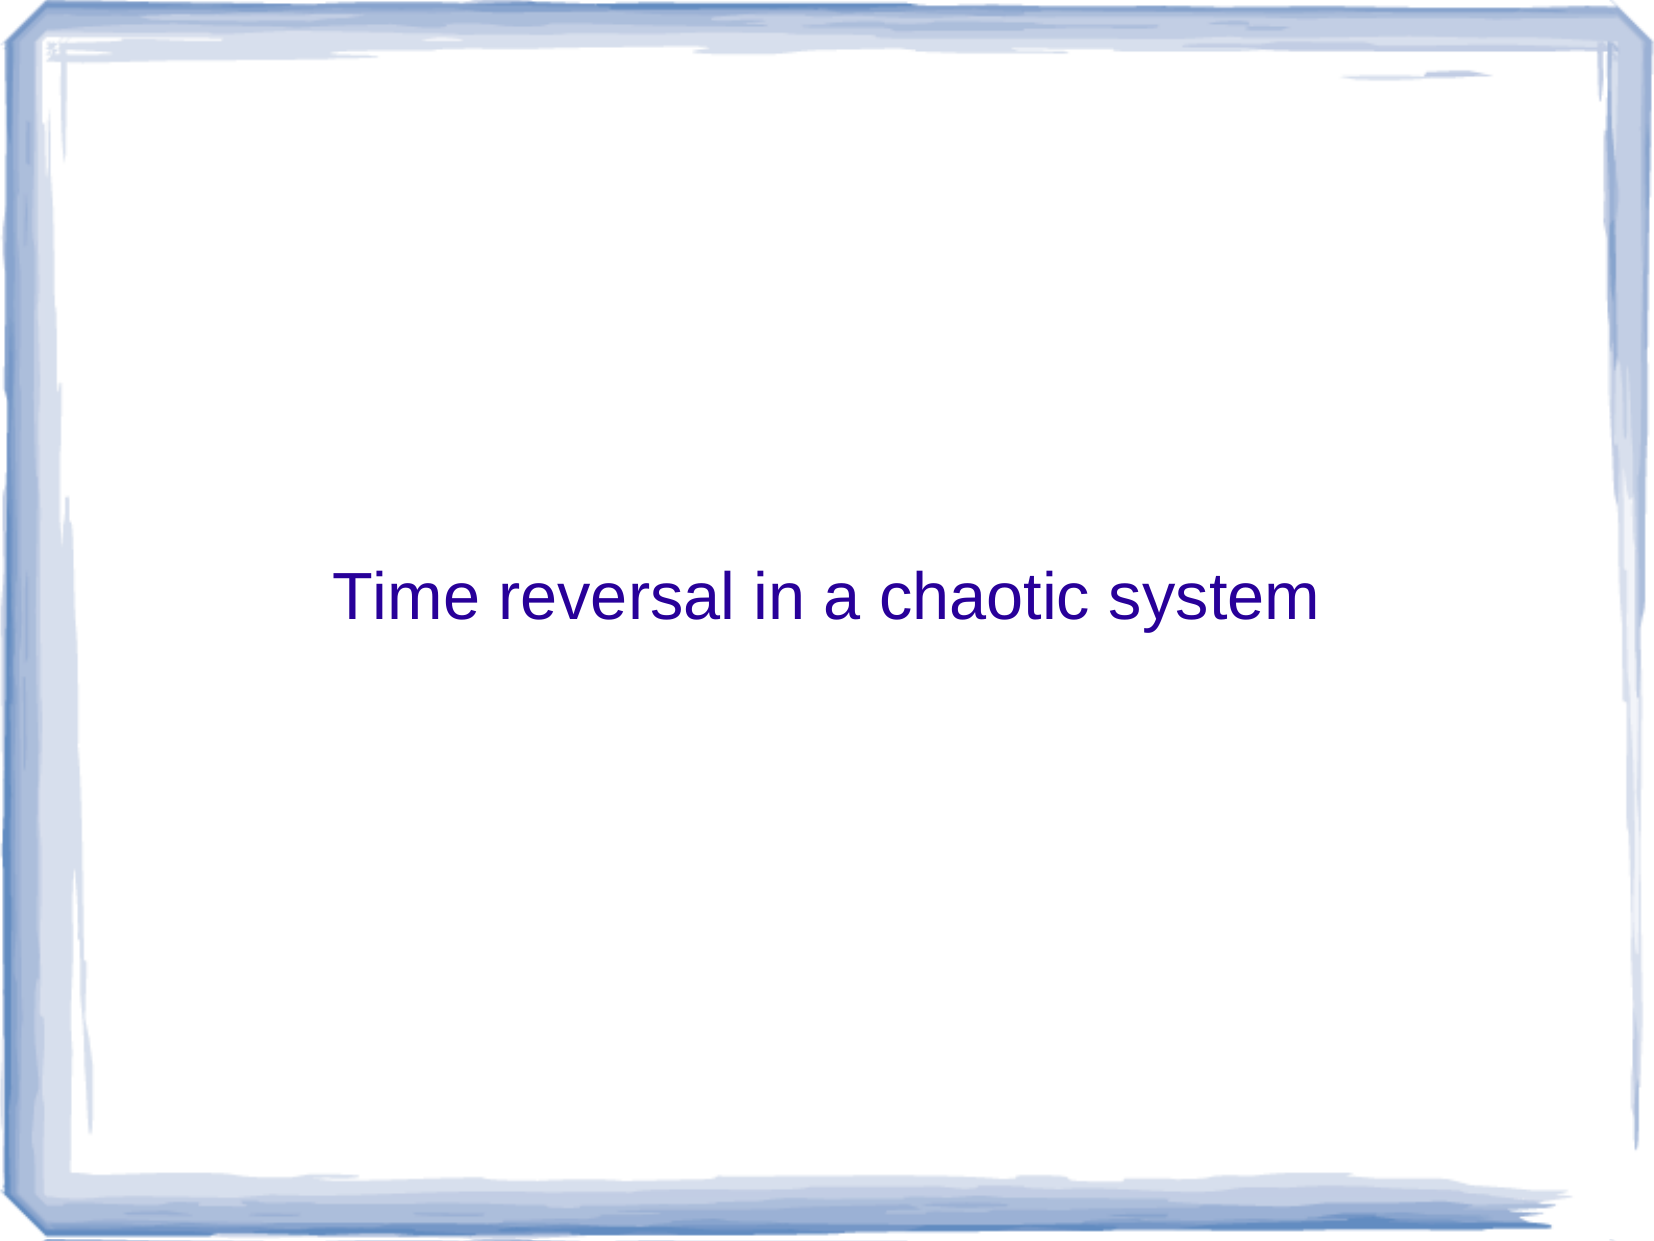

# Time reversal in a chaotic system